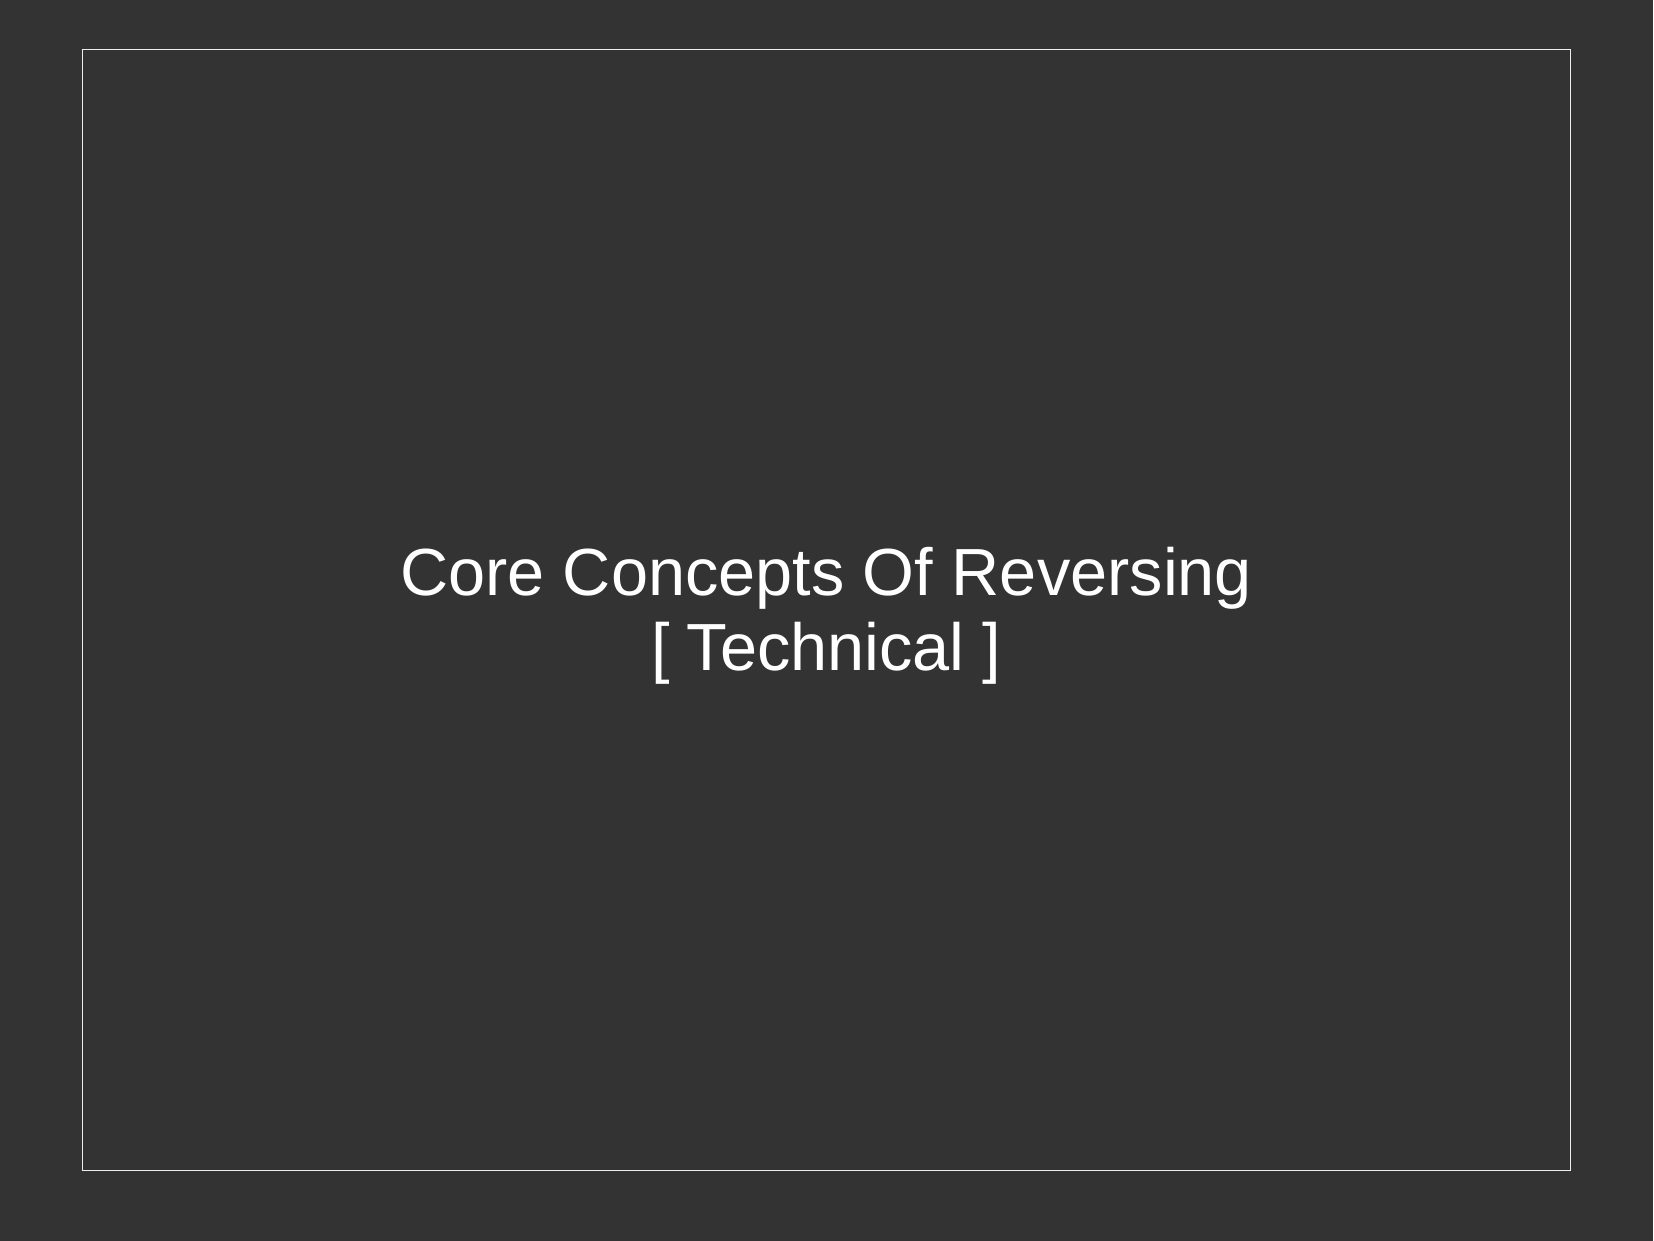

# Core Concepts Of Reversing
[ Technical ]